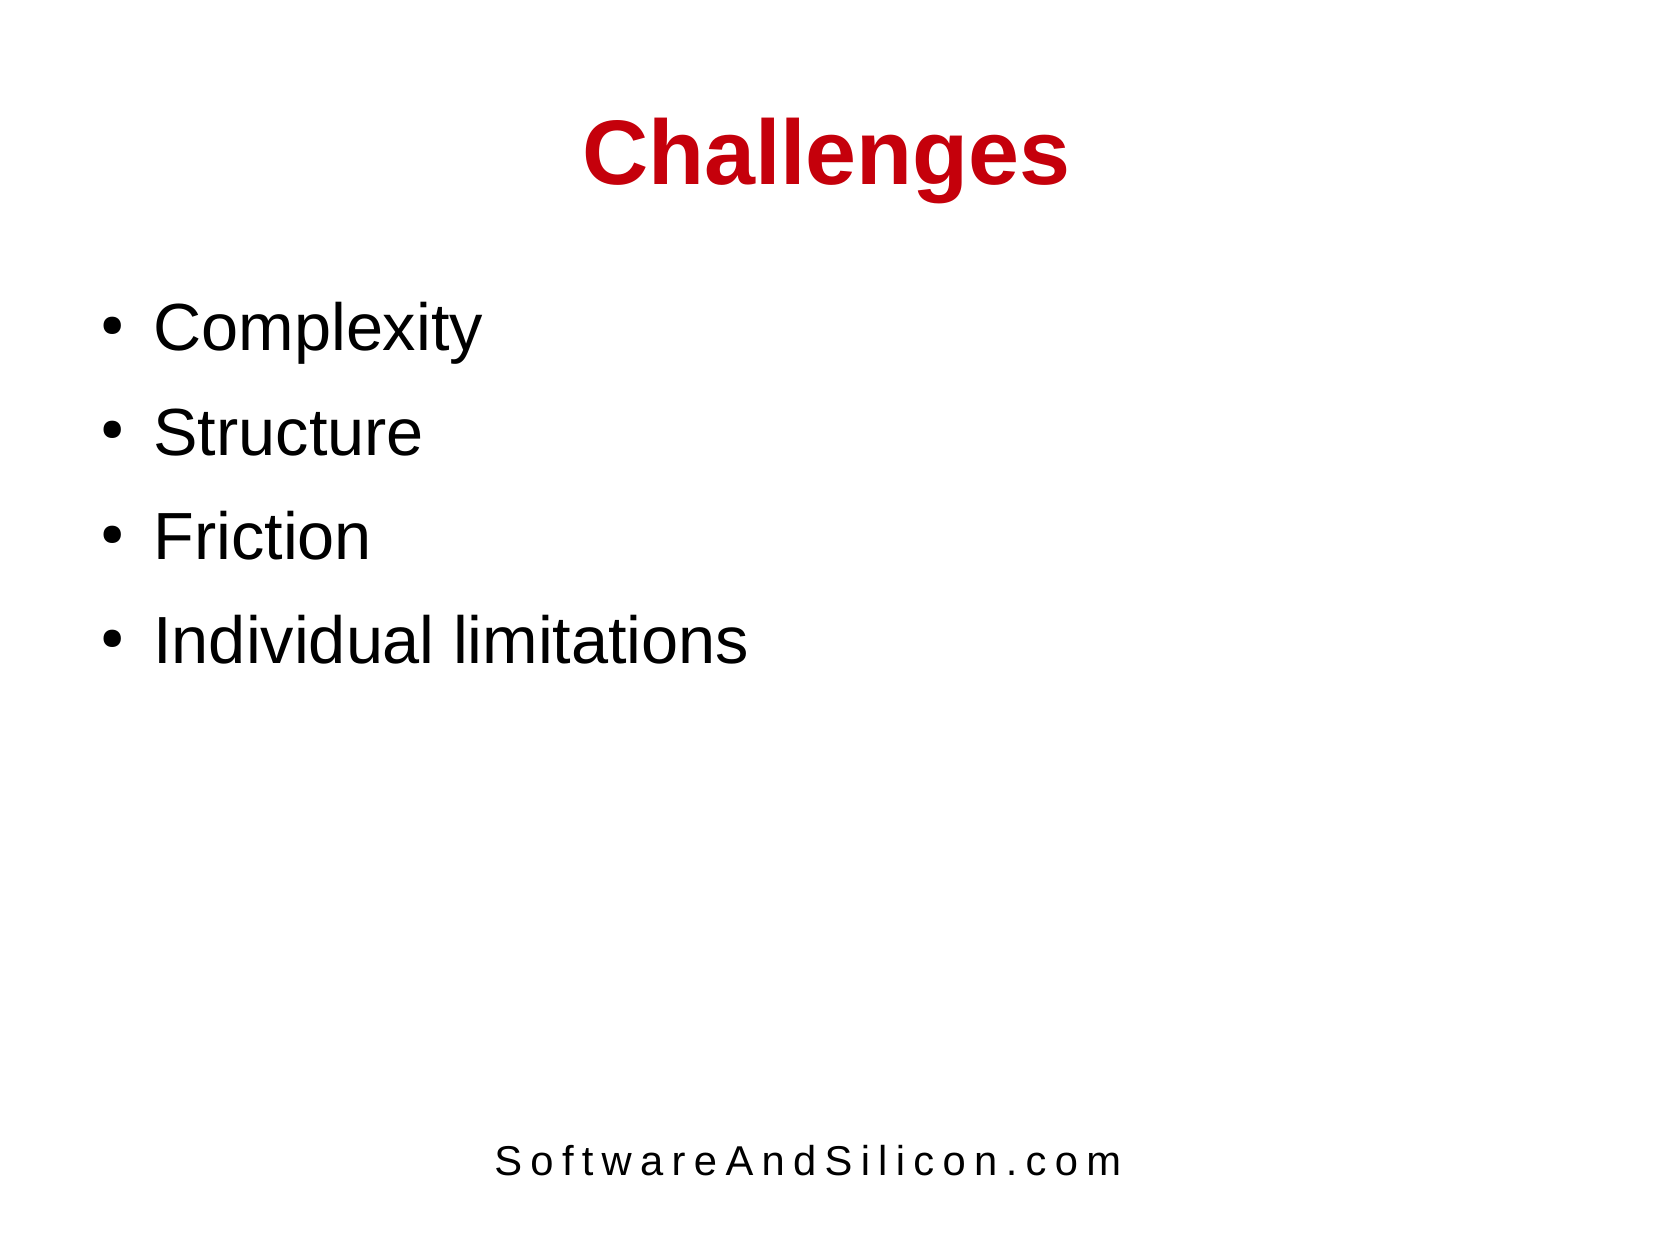

# Challenges
Complexity
Structure
Friction
Individual limitations